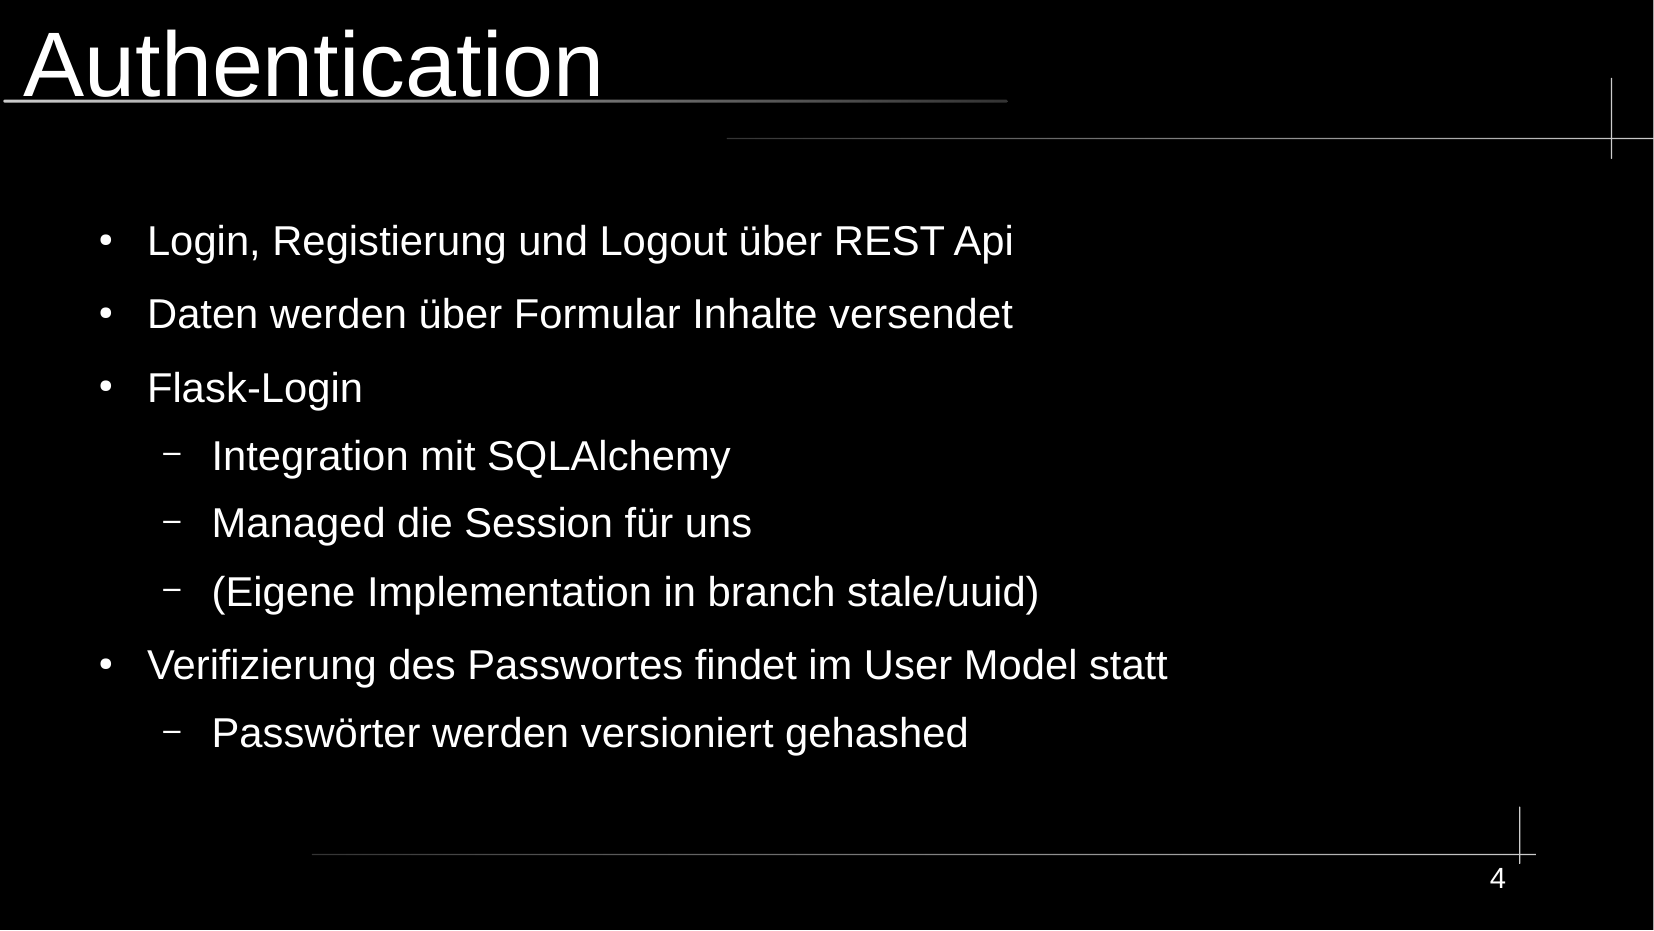

# Authentication
Login, Registierung und Logout über REST Api
Daten werden über Formular Inhalte versendet
Flask-Login
Integration mit SQLAlchemy
Managed die Session für uns
(Eigene Implementation in branch stale/uuid)
Verifizierung des Passwortes findet im User Model statt
Passwörter werden versioniert gehashed
4